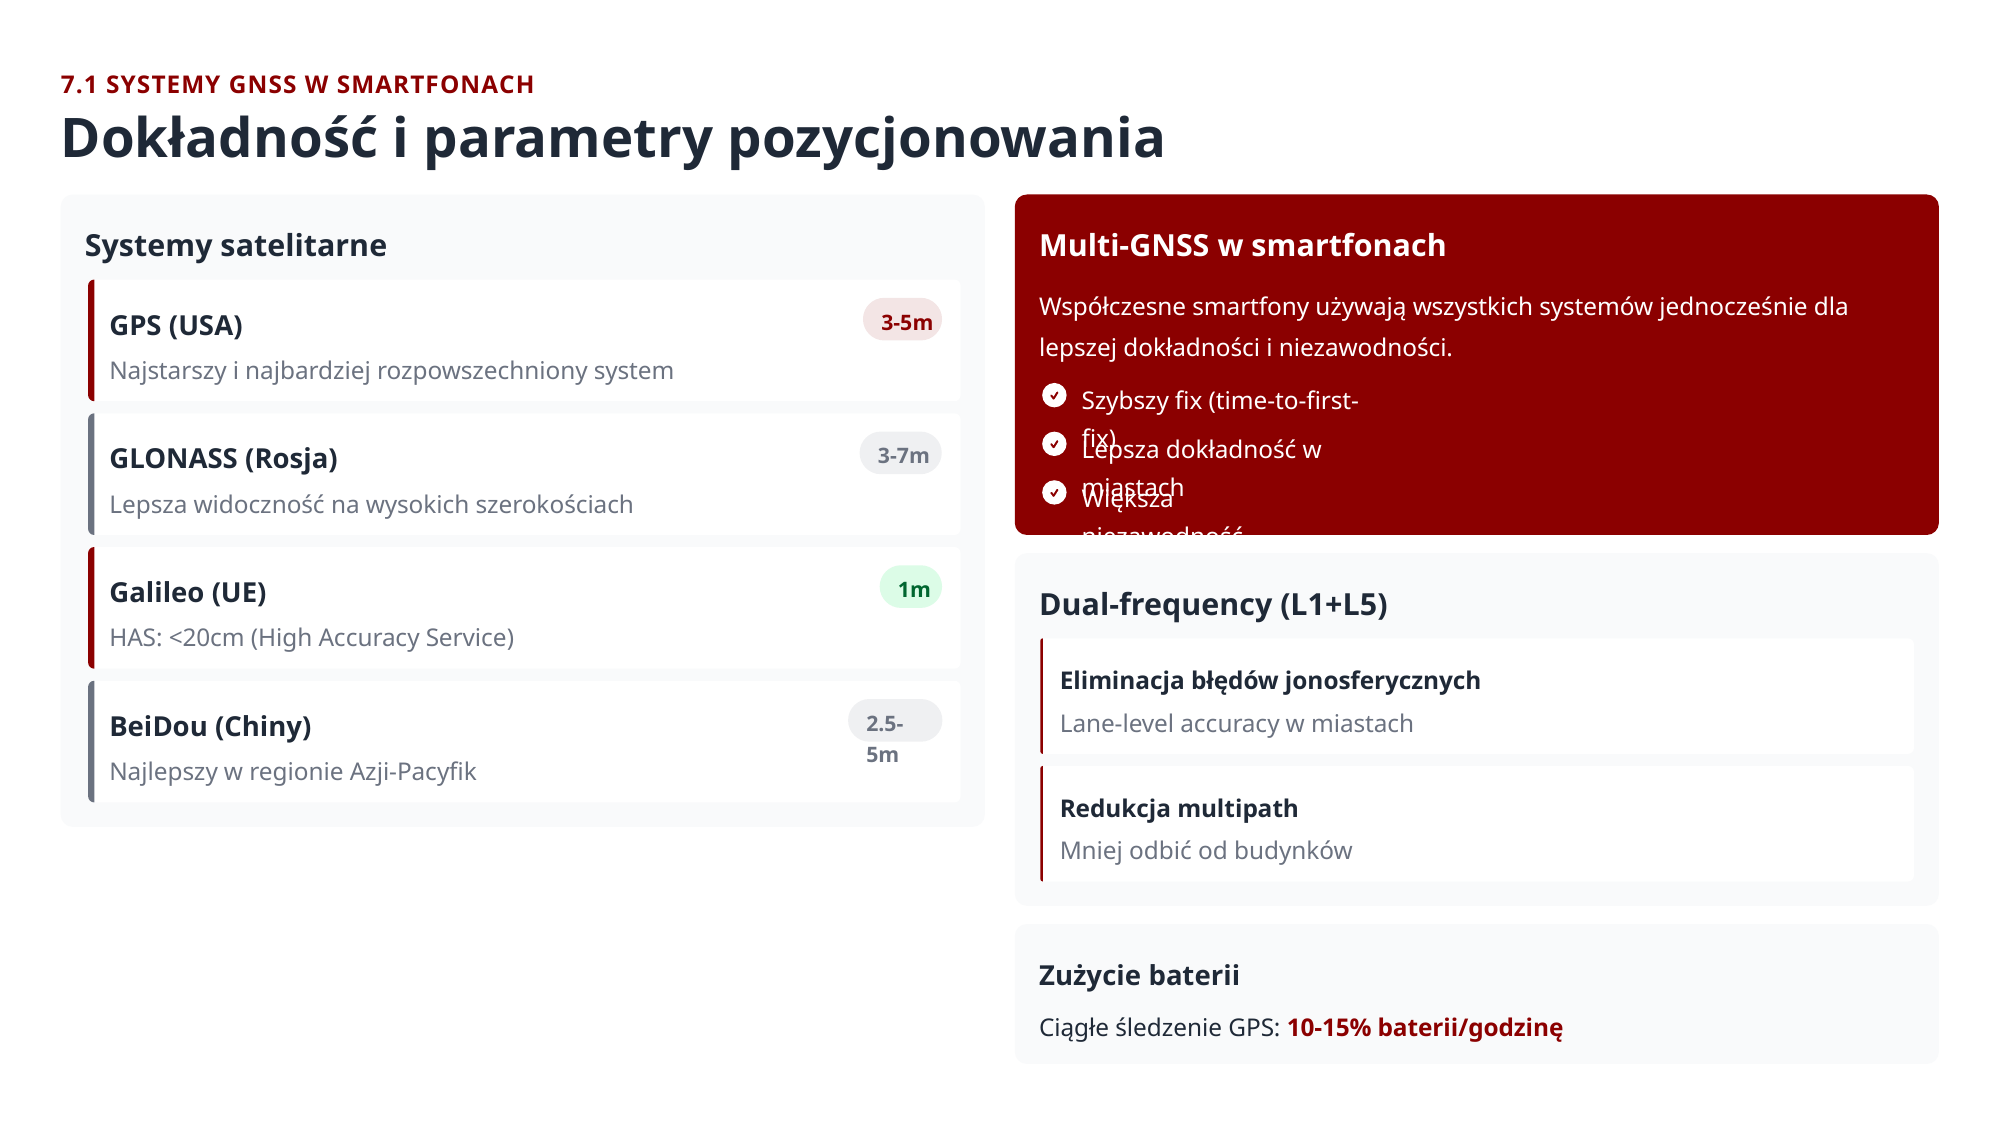

7.1 SYSTEMY GNSS W SMARTFONACH
Dokładność i parametry pozycjonowania
Systemy satelitarne
Multi-GNSS w smartfonach
Współczesne smartfony używają wszystkich systemów jednocześnie dla lepszej dokładności i niezawodności.
GPS (USA)
3-5m
Najstarszy i najbardziej rozpowszechniony system
Szybszy fix (time-to-first-fix)
Lepsza dokładność w miastach
GLONASS (Rosja)
3-7m
Większa niezawodność
Lepsza widoczność na wysokich szerokościach
Galileo (UE)
1m
Dual-frequency (L1+L5)
HAS: <20cm (High Accuracy Service)
Eliminacja błędów jonosferycznych
BeiDou (Chiny)
2.5-5m
Lane-level accuracy w miastach
Najlepszy w regionie Azji-Pacyfik
Redukcja multipath
Mniej odbić od budynków
Zużycie baterii
Ciągłe śledzenie GPS: 10-15% baterii/godzinę